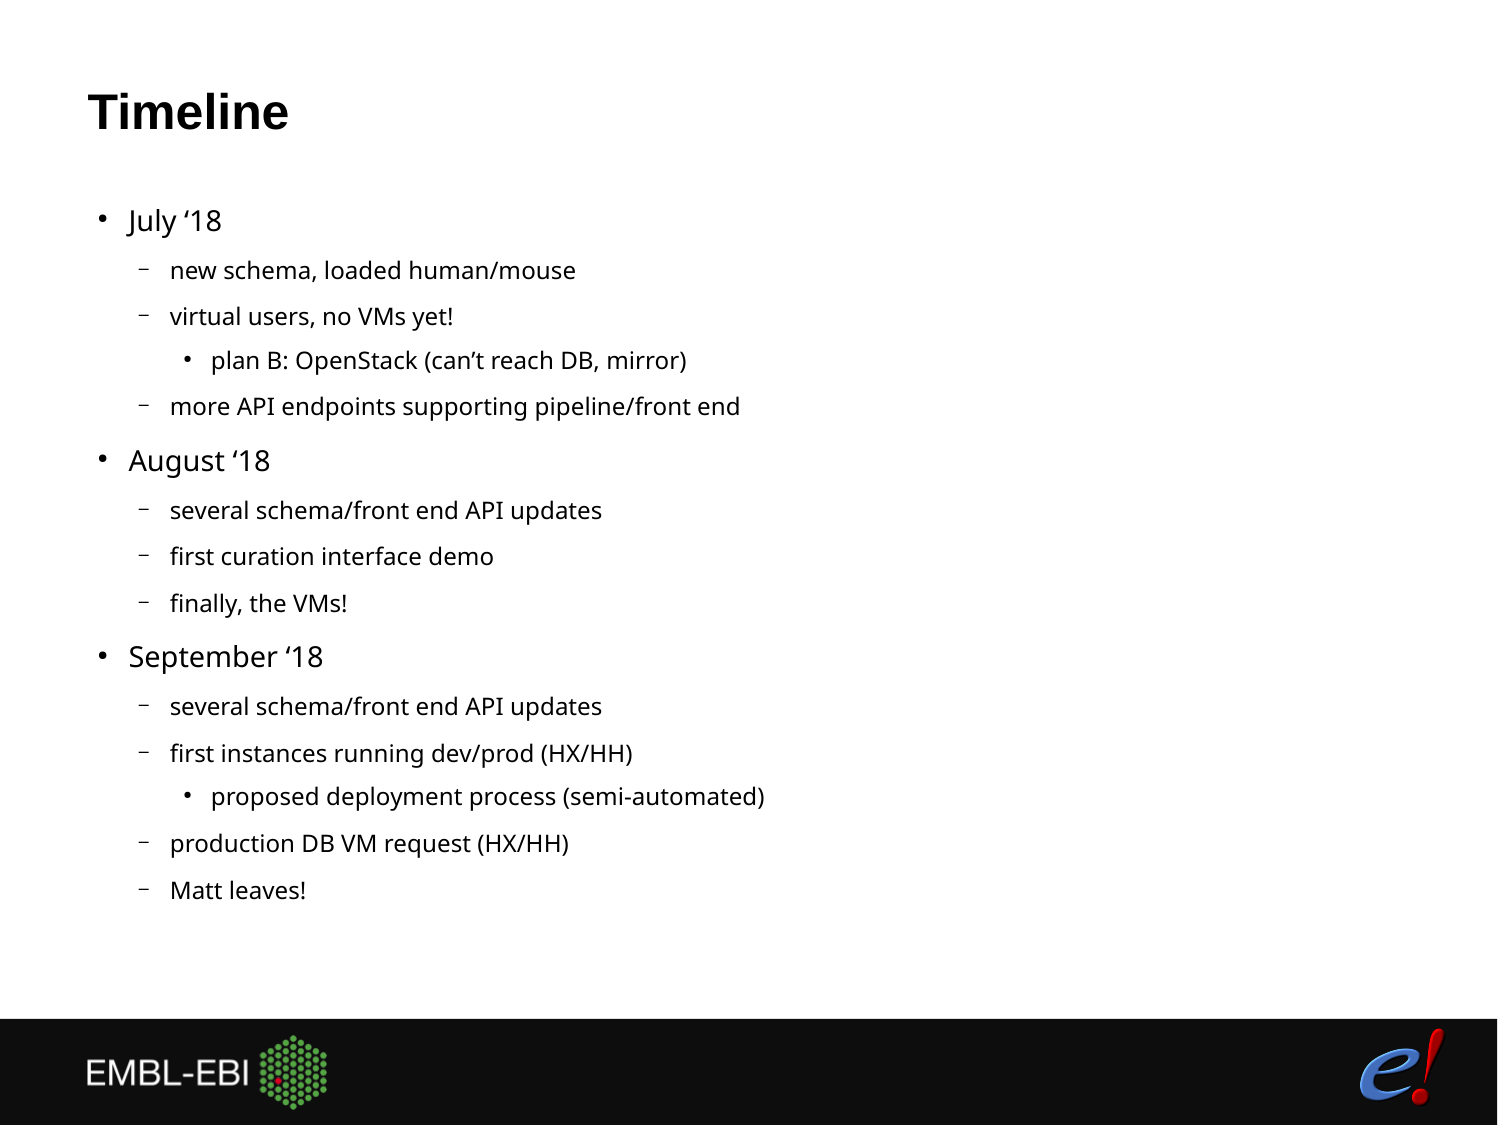

# Timeline
July ‘18
new schema, loaded human/mouse
virtual users, no VMs yet!
plan B: OpenStack (can’t reach DB, mirror)
more API endpoints supporting pipeline/front end
August ‘18
several schema/front end API updates
first curation interface demo
finally, the VMs!
September ‘18
several schema/front end API updates
first instances running dev/prod (HX/HH)
proposed deployment process (semi-automated)
production DB VM request (HX/HH)
Matt leaves!